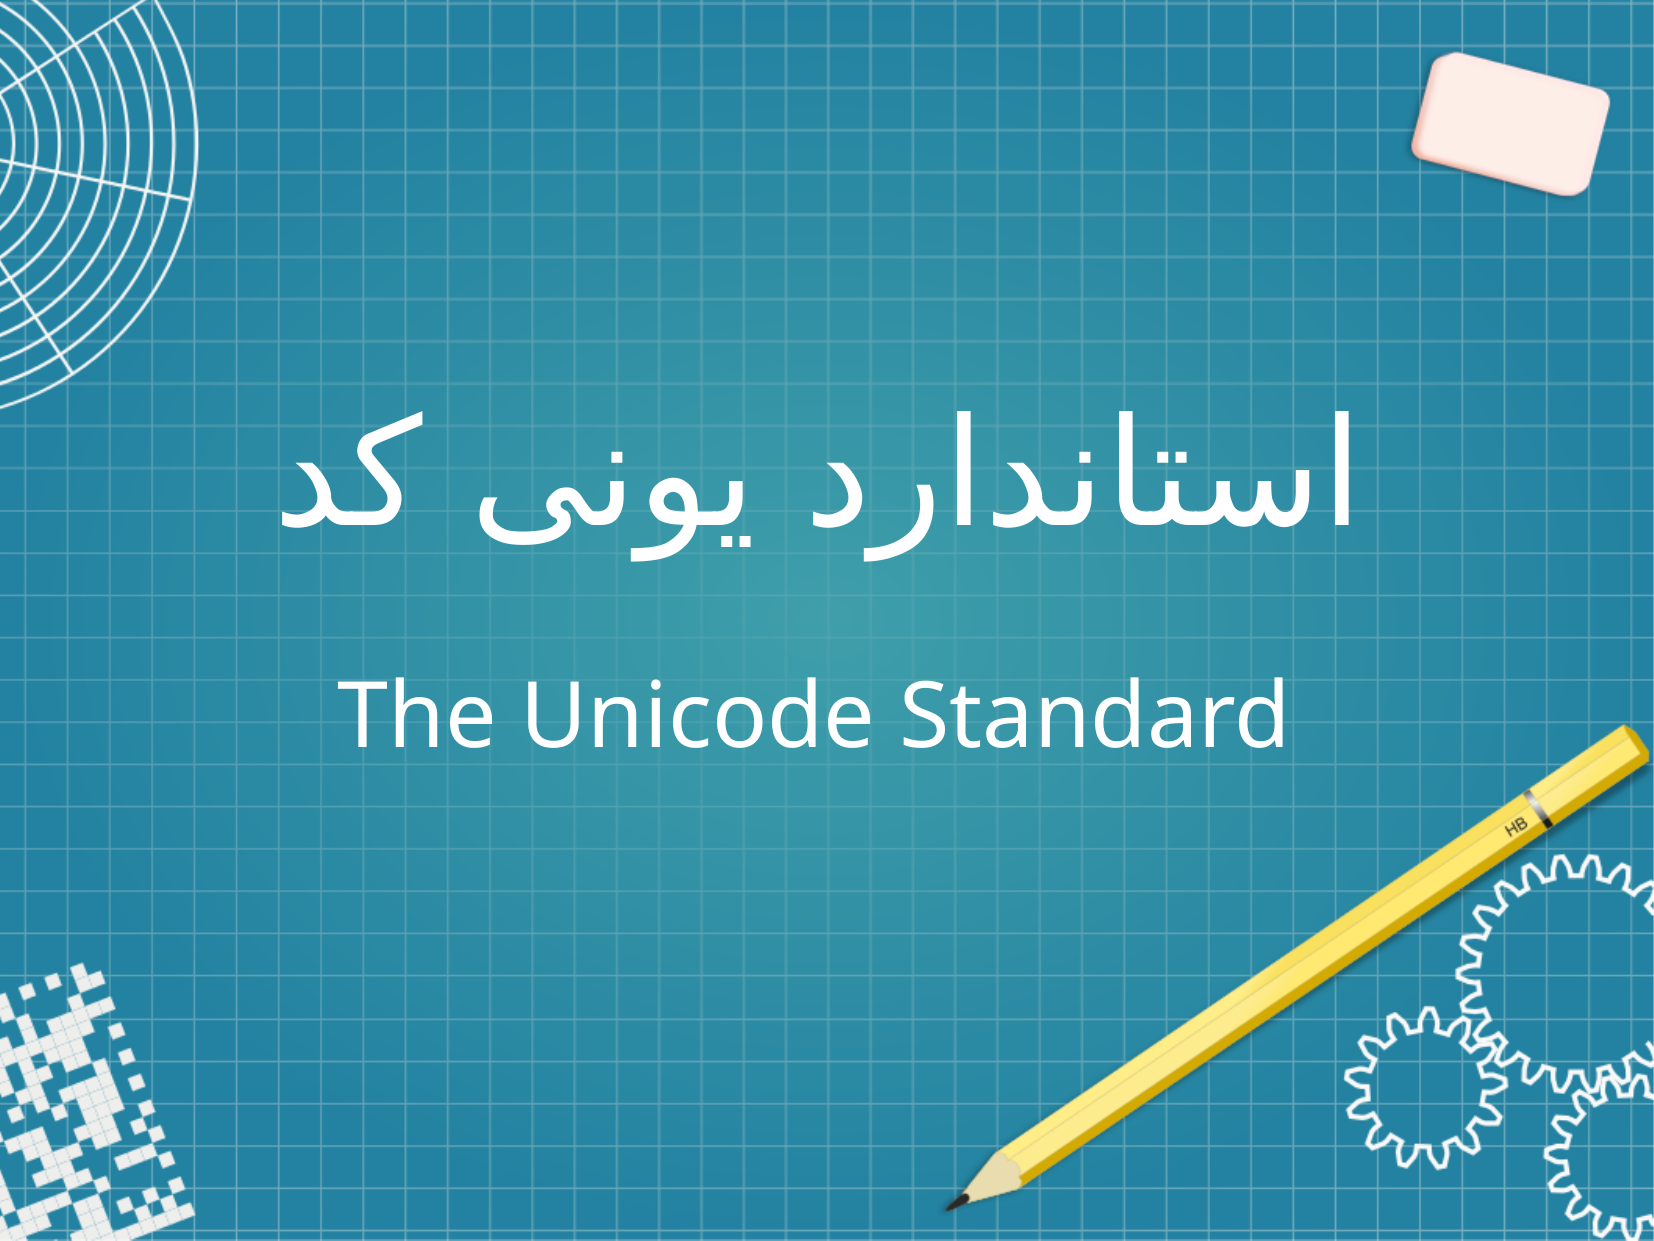

# استاندارد یونی کد
The Unicode Standard